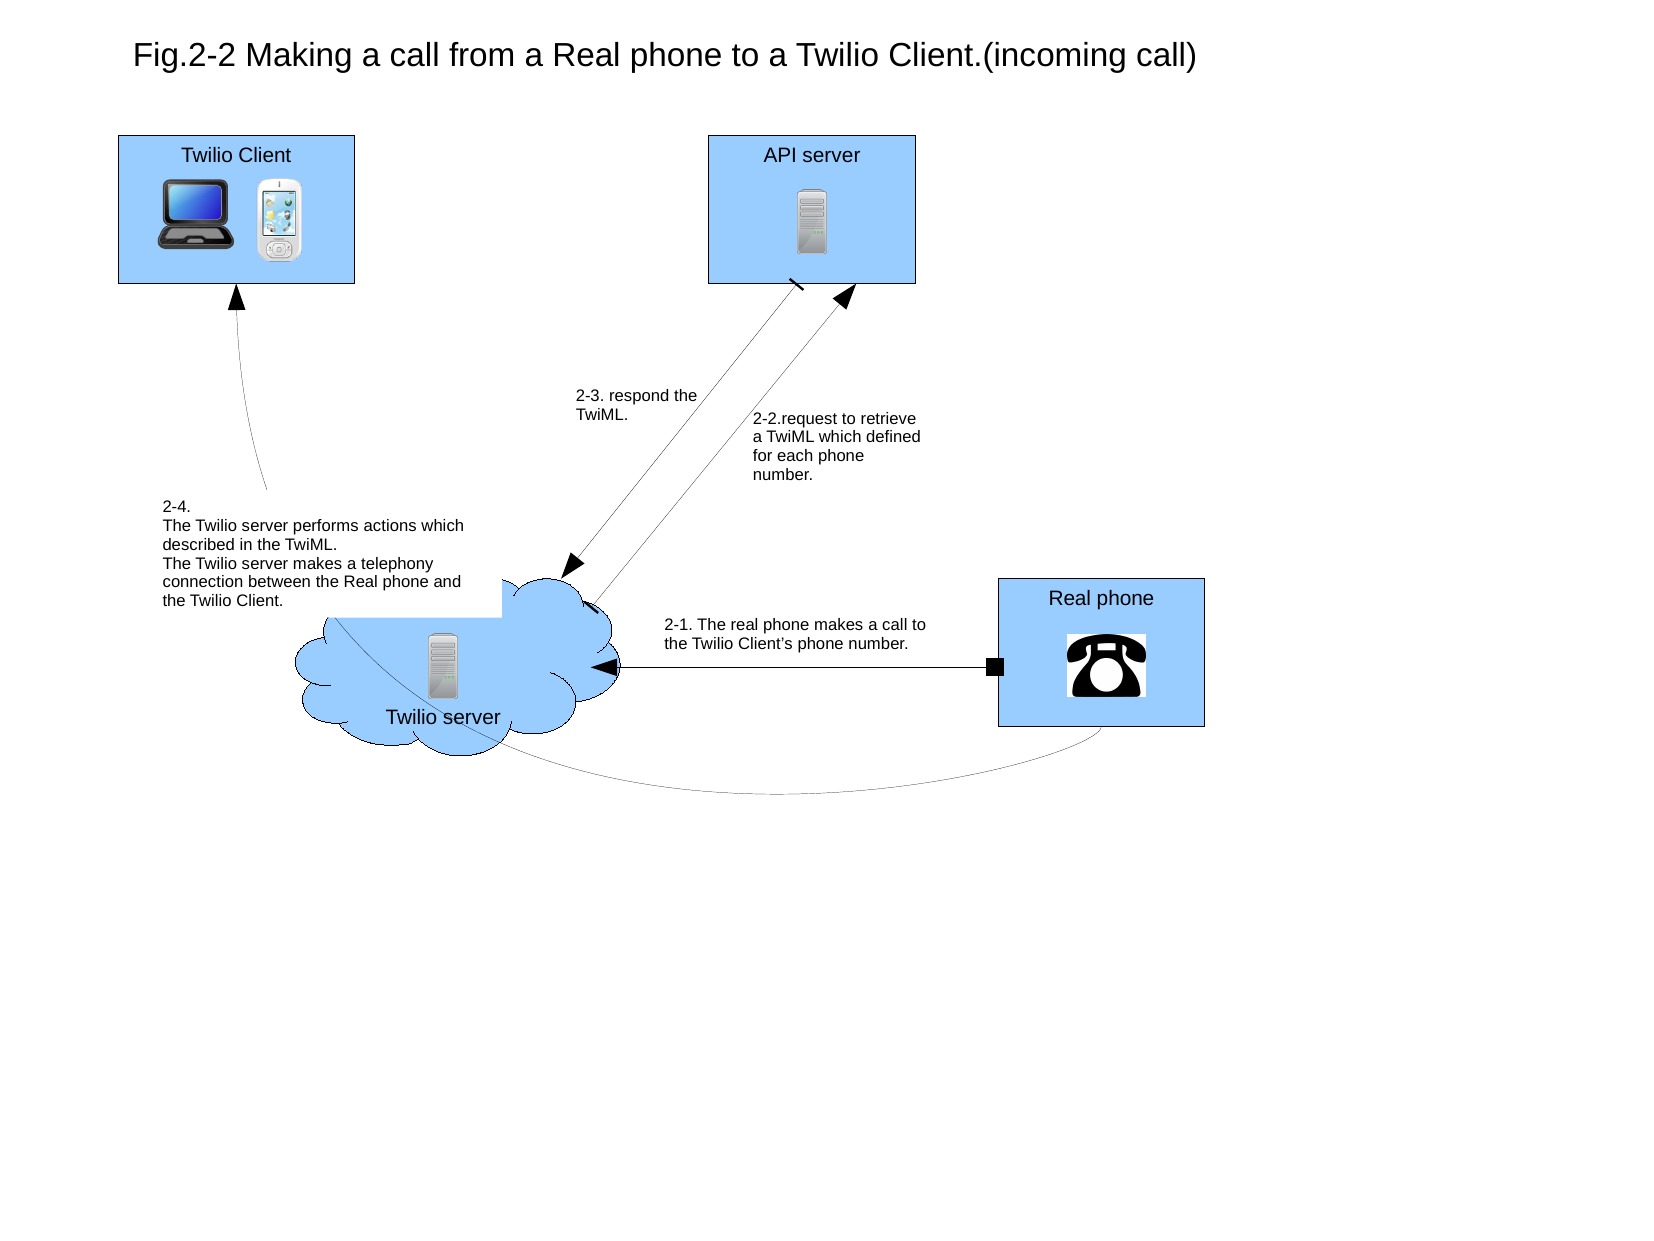

Fig.2-2 Making a call from a Real phone to a Twilio Client.(incoming call)
Twilio Client
API server
2-3. respond the TwiML.
2-2.request to retrieve a TwiML which defined for each phone number.
2-4.
The Twilio server performs actions which described in the TwiML.
The Twilio server makes a telephony connection between the Real phone and the Twilio Client.
Real phone
2-1. The real phone makes a call to the Twilio Client’s phone number.
Twilio server